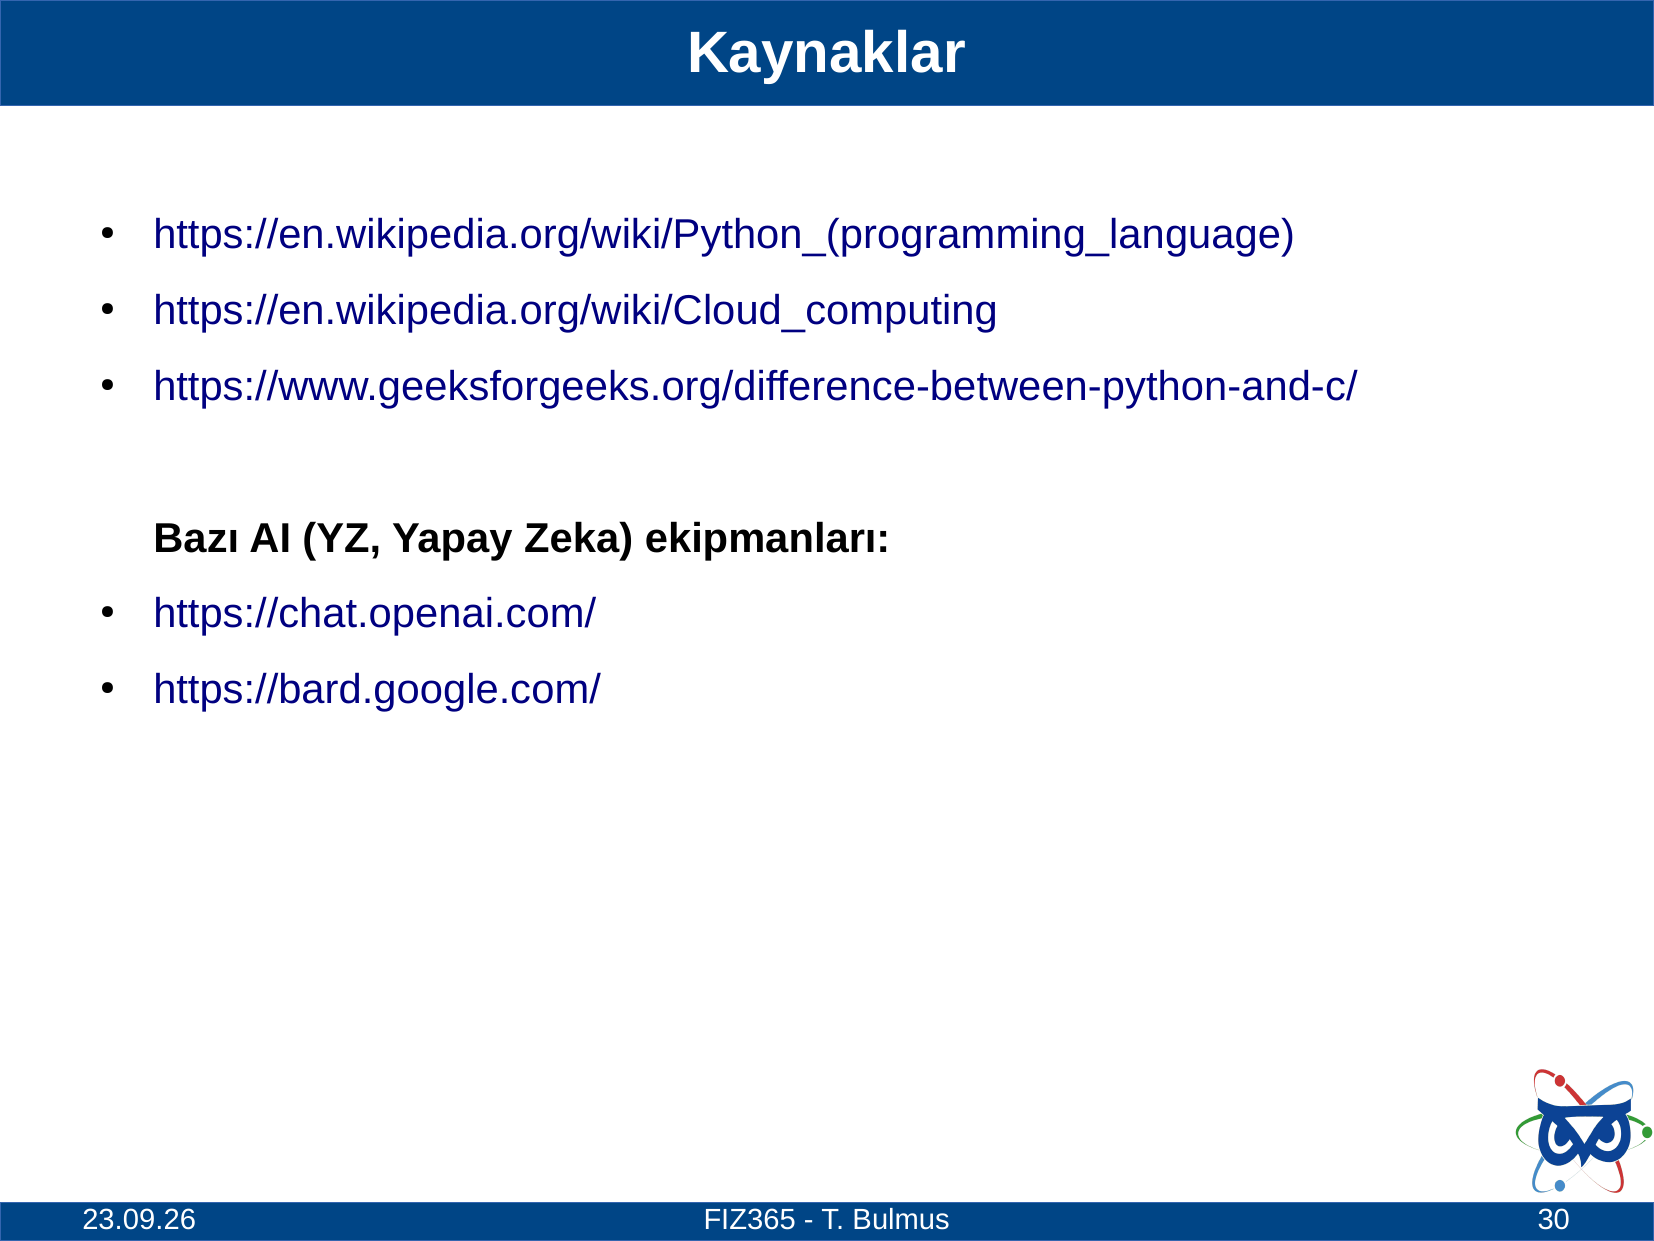

# Kaynaklar
https://en.wikipedia.org/wiki/Python_(programming_language)
https://en.wikipedia.org/wiki/Cloud_computing
https://www.geeksforgeeks.org/difference-between-python-and-c/
Bazı AI (YZ, Yapay Zeka) ekipmanları:
https://chat.openai.com/
https://bard.google.com/
FIZ365 - T. Bulmus
30